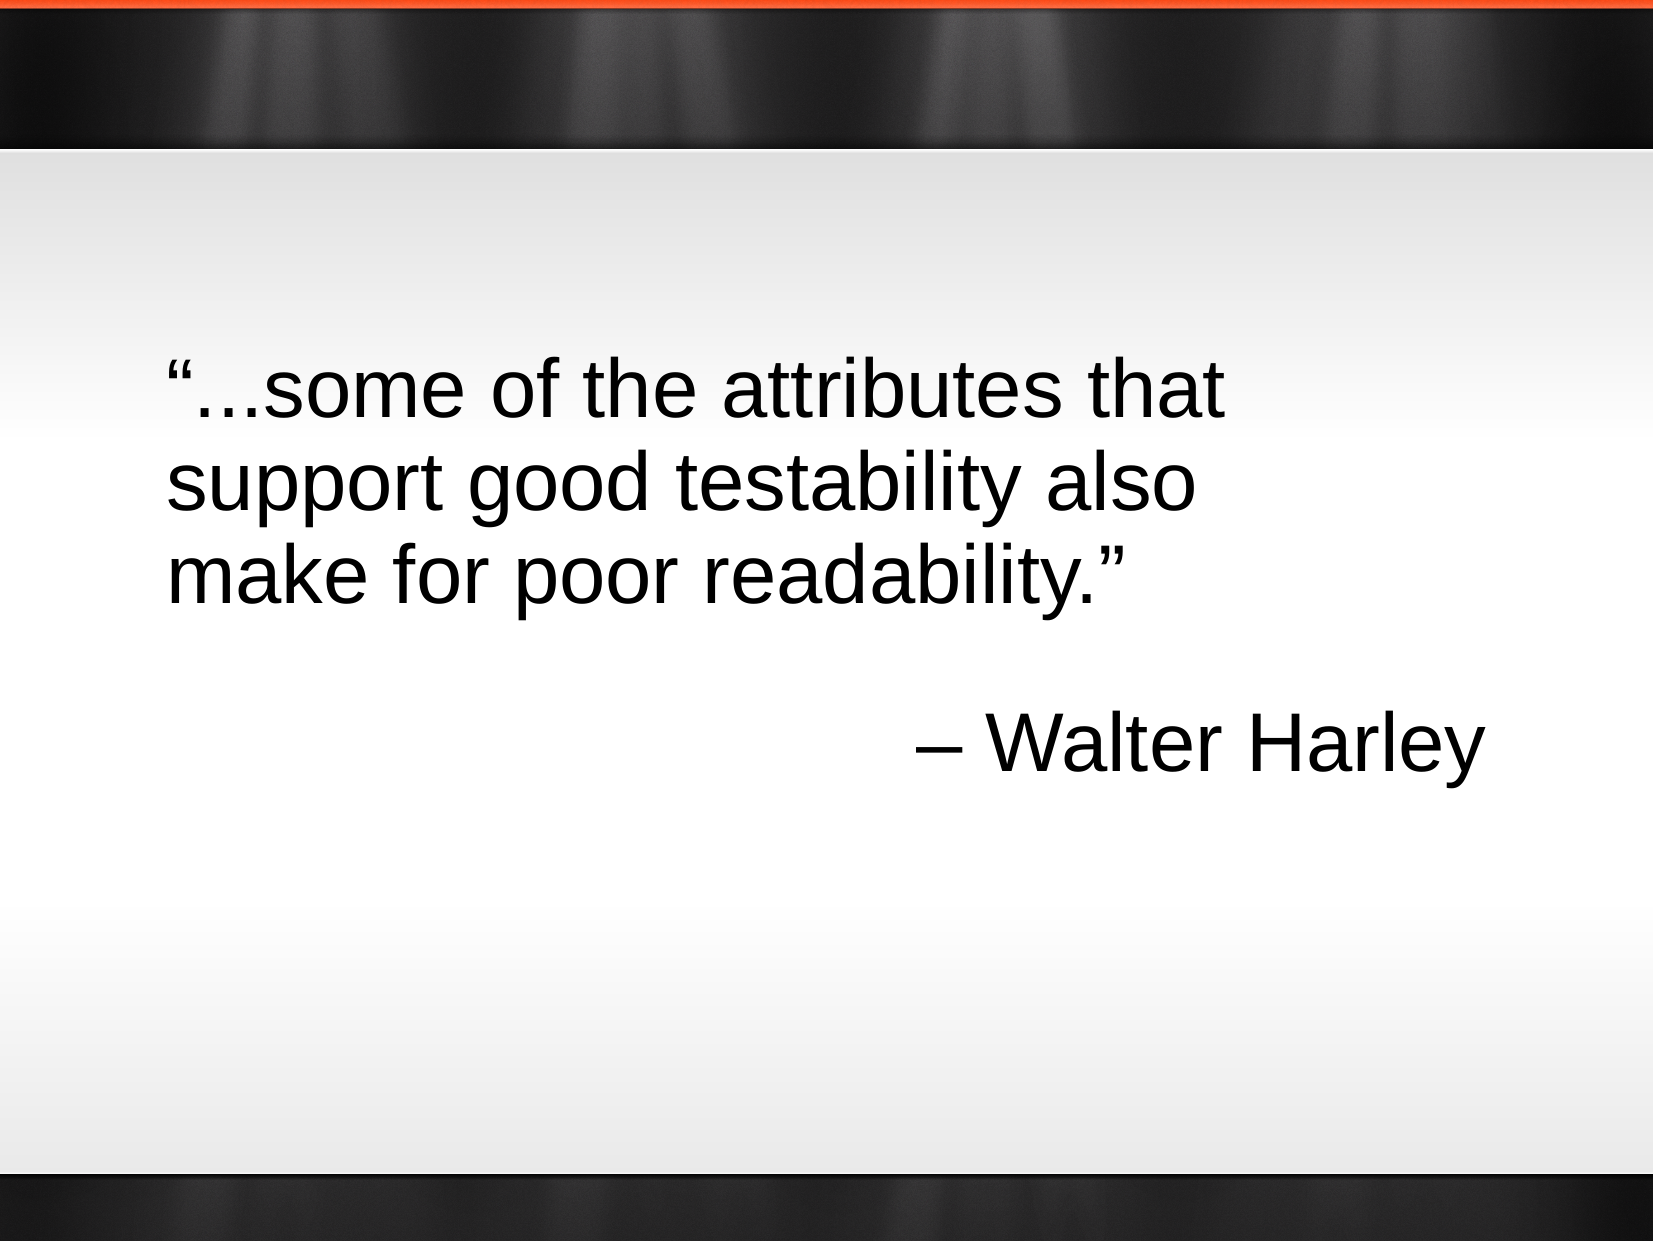

“...some of the attributes that
support good testability also
make for poor readability.”
– Walter Harley